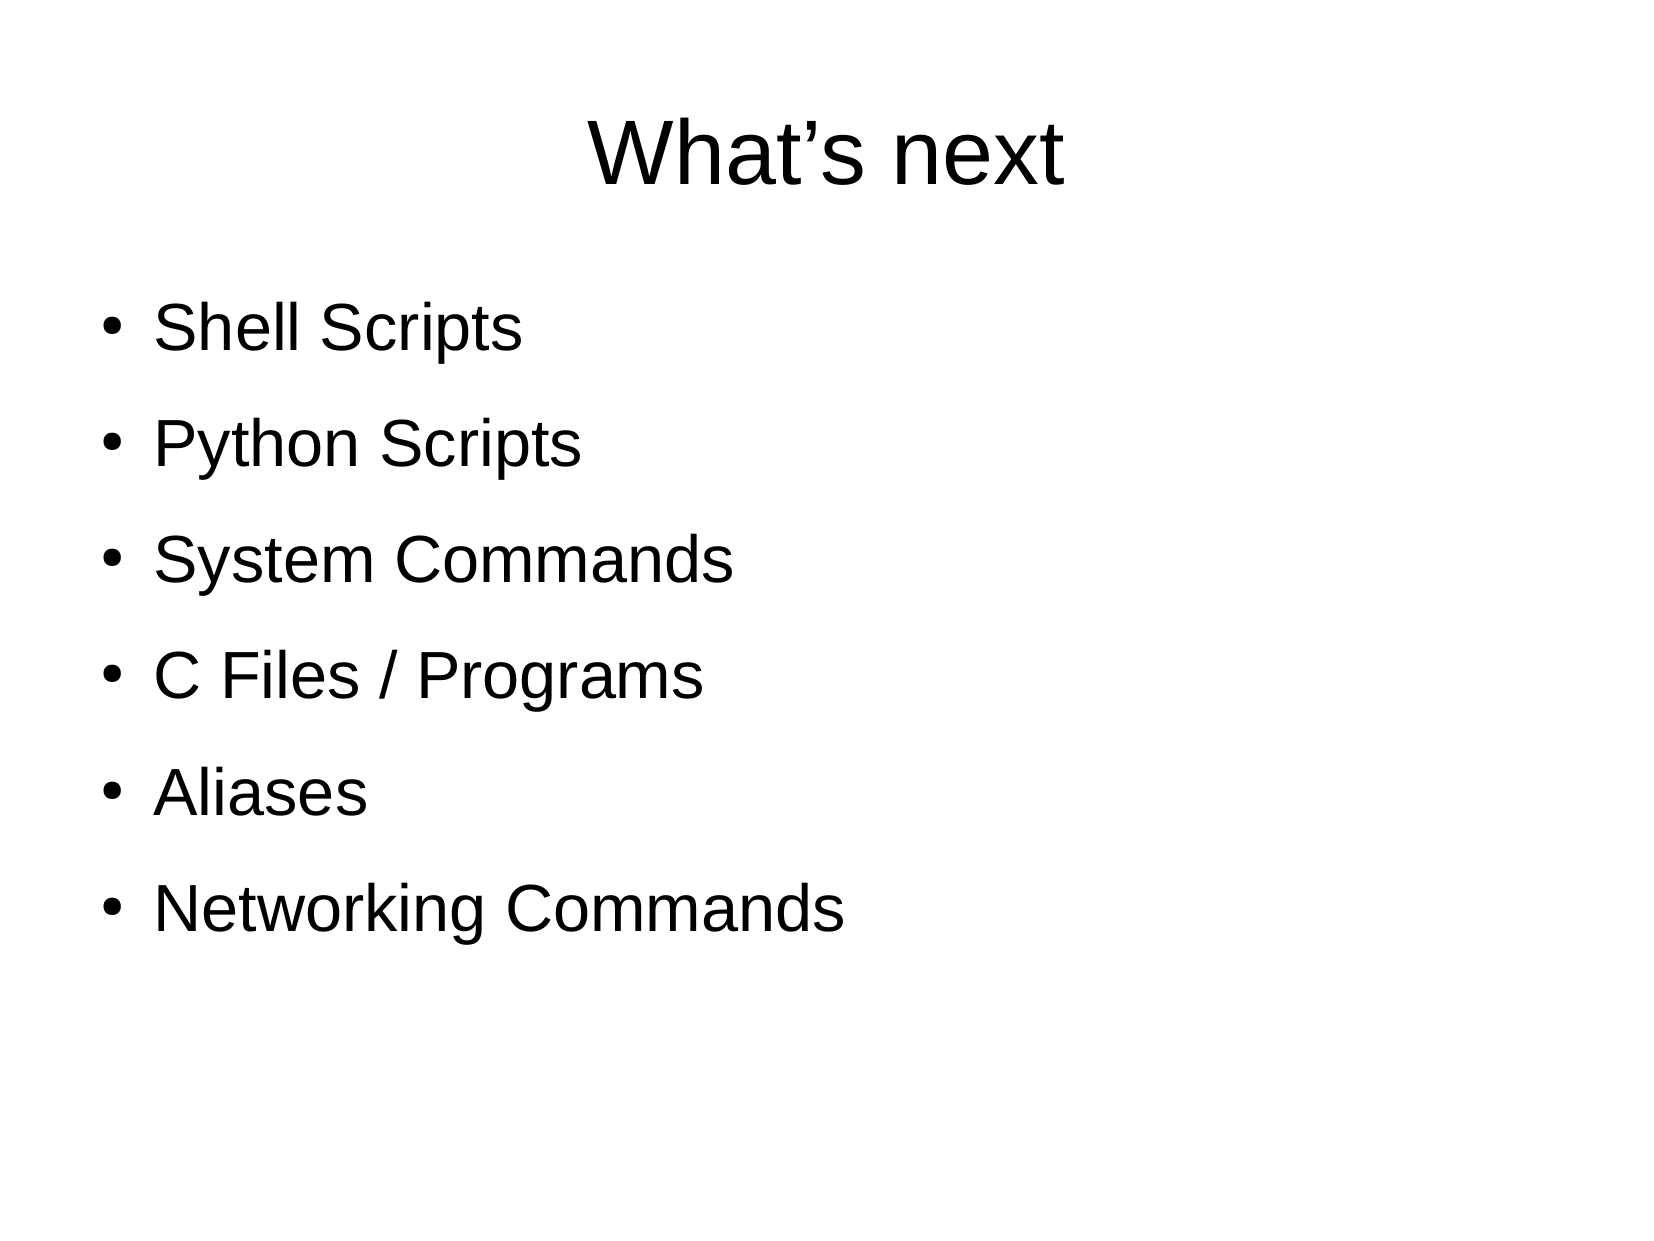

# What’s next
Shell Scripts
Python Scripts
System Commands
C Files / Programs
Aliases
Networking Commands